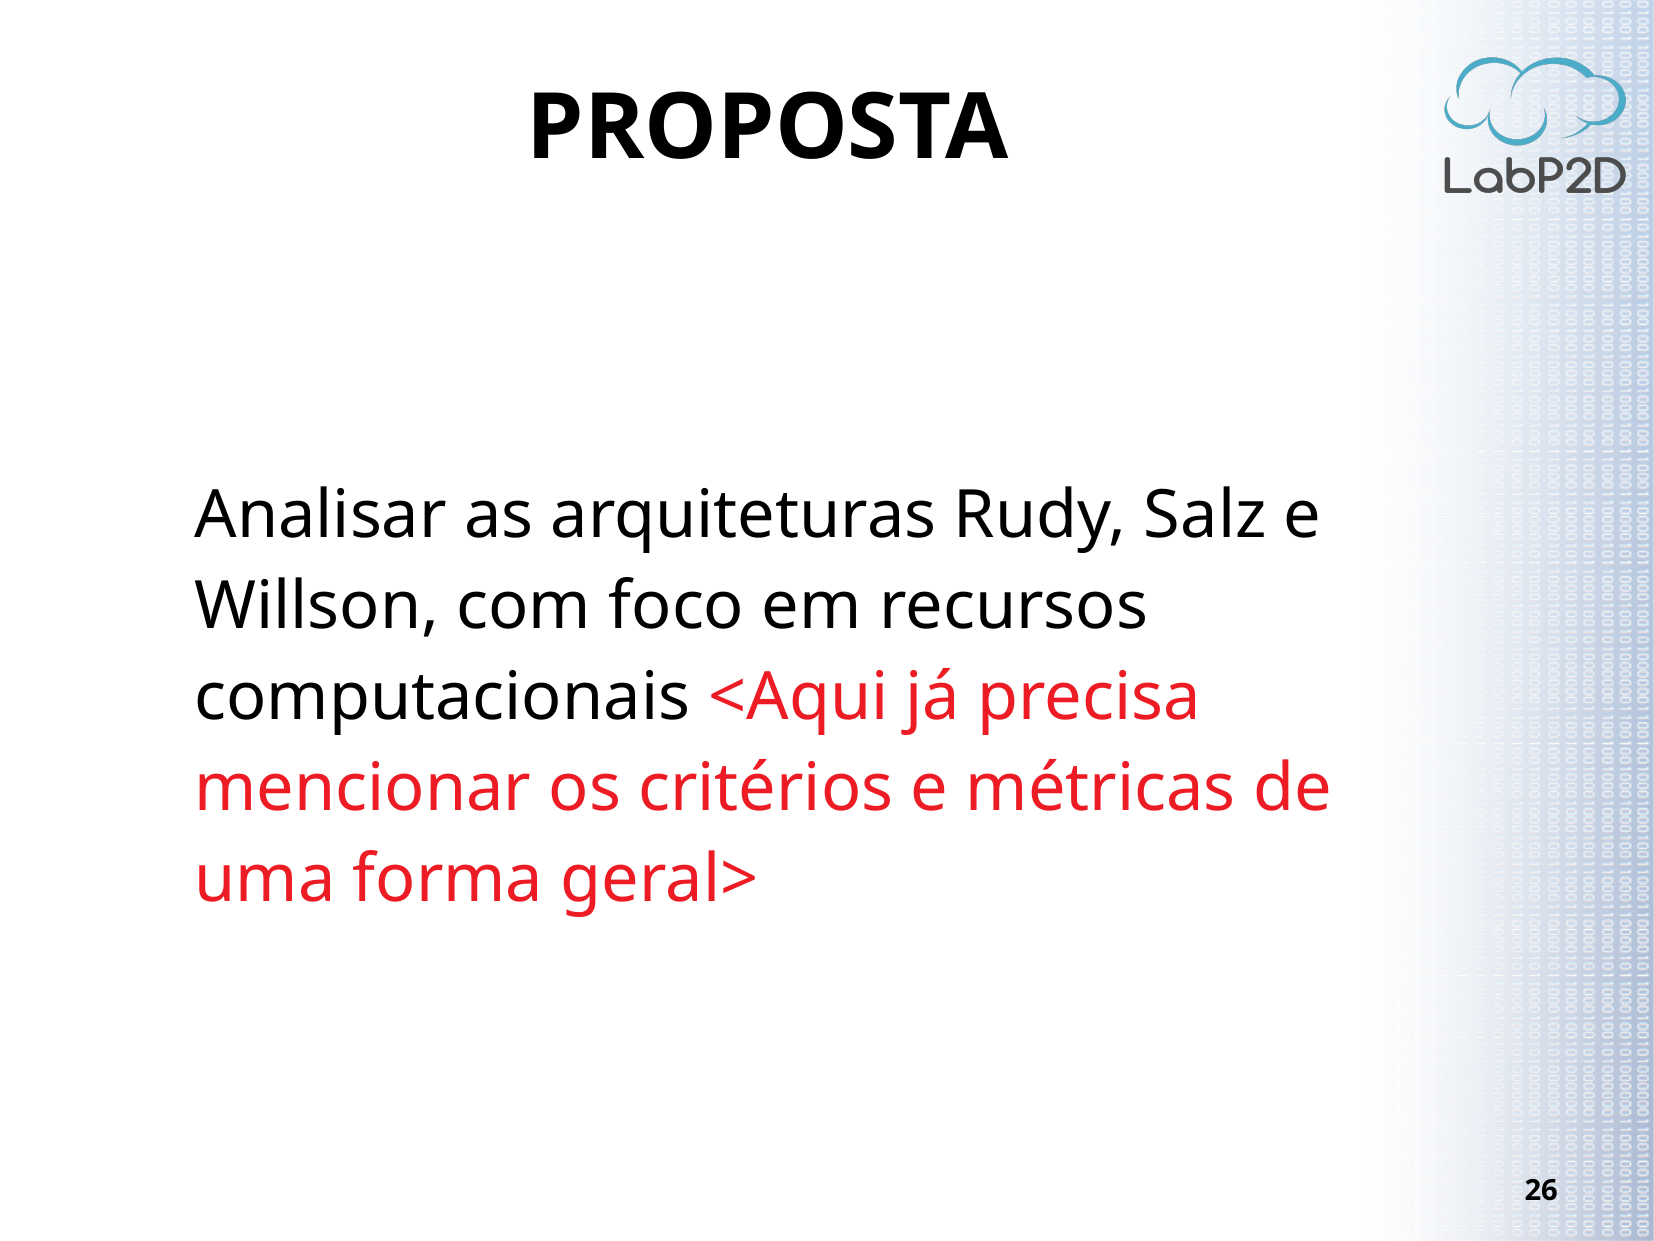

# PROPOSTA
Analisar as arquiteturas Rudy, Salz e Willson, com foco em recursos computacionais <Aqui já precisa mencionar os critérios e métricas de uma forma geral>
26